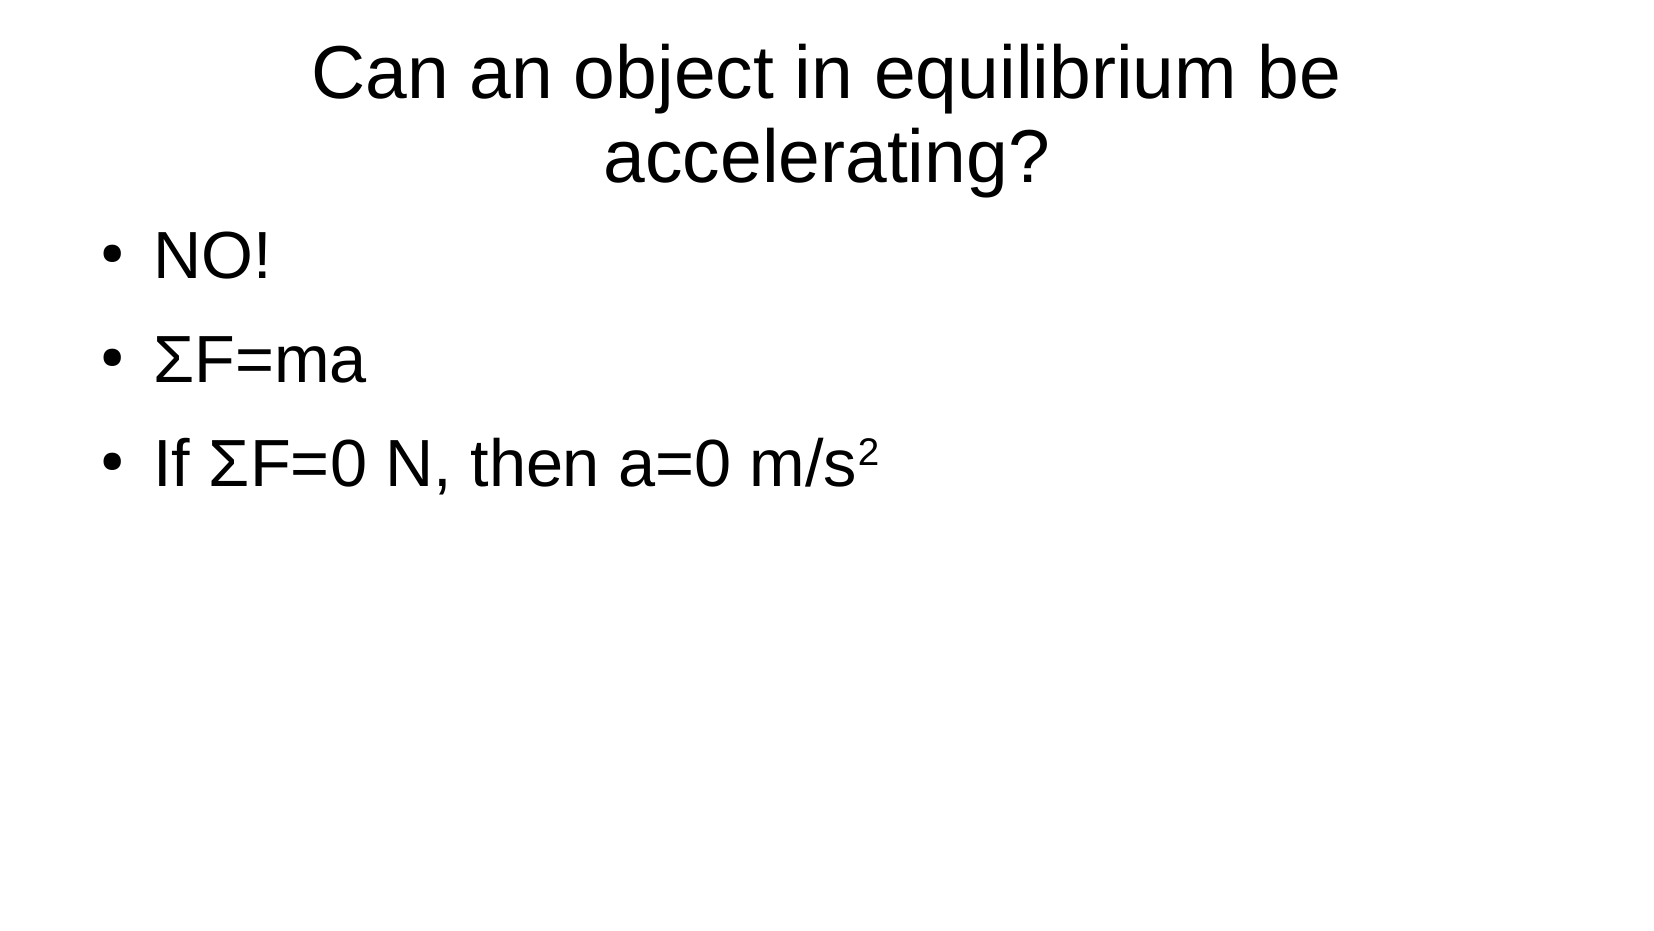

# Can an object in equilibrium be accelerating?
NO!
ΣF=ma
If ΣF=0 N, then a=0 m/s2